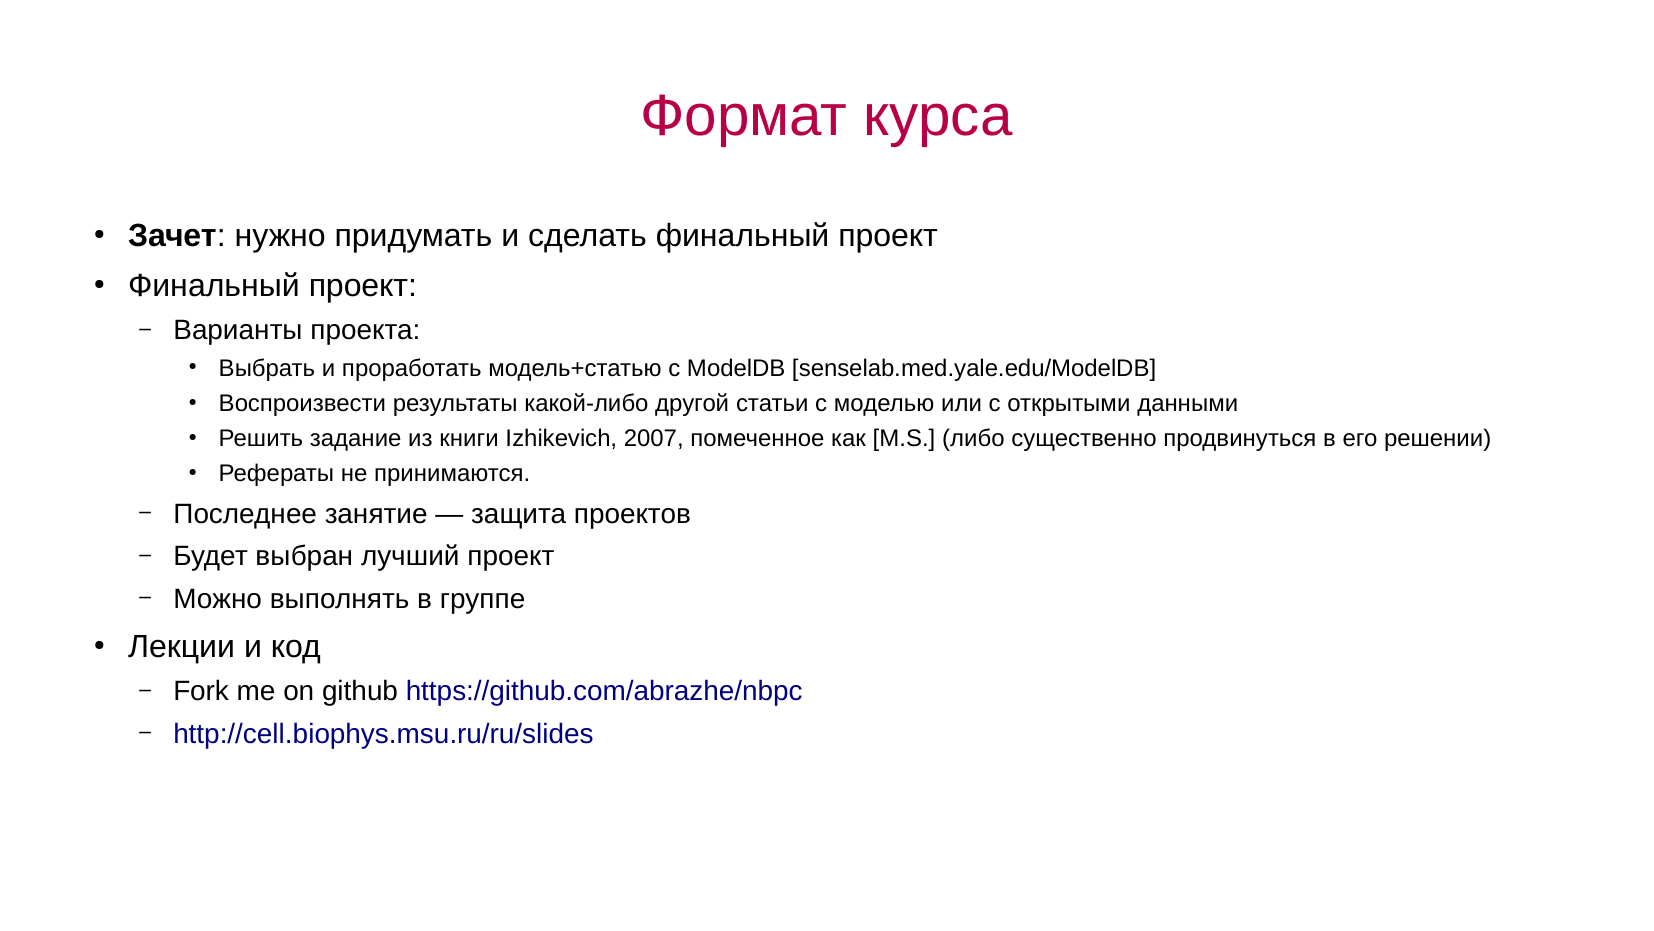

# Формат курса
Зачет: нужно придумать и сделать финальный проект
Финальный проект:
Варианты проекта:
Выбрать и проработать модель+статью с ModelDB [senselab.med.yale.edu/ModelDB]
Воспроизвести результаты какой-либо другой статьи с моделью или с открытыми данными
Решить задание из книги Izhikevich, 2007, помеченное как [M.S.] (либо существенно продвинуться в его решении)
Рефераты не принимаются.
Последнее занятие — защита проектов
Будет выбран лучший проект
Можно выполнять в группе
Лекции и код
Fork me on github https://github.com/abrazhe/nbpc
http://cell.biophys.msu.ru/ru/slides